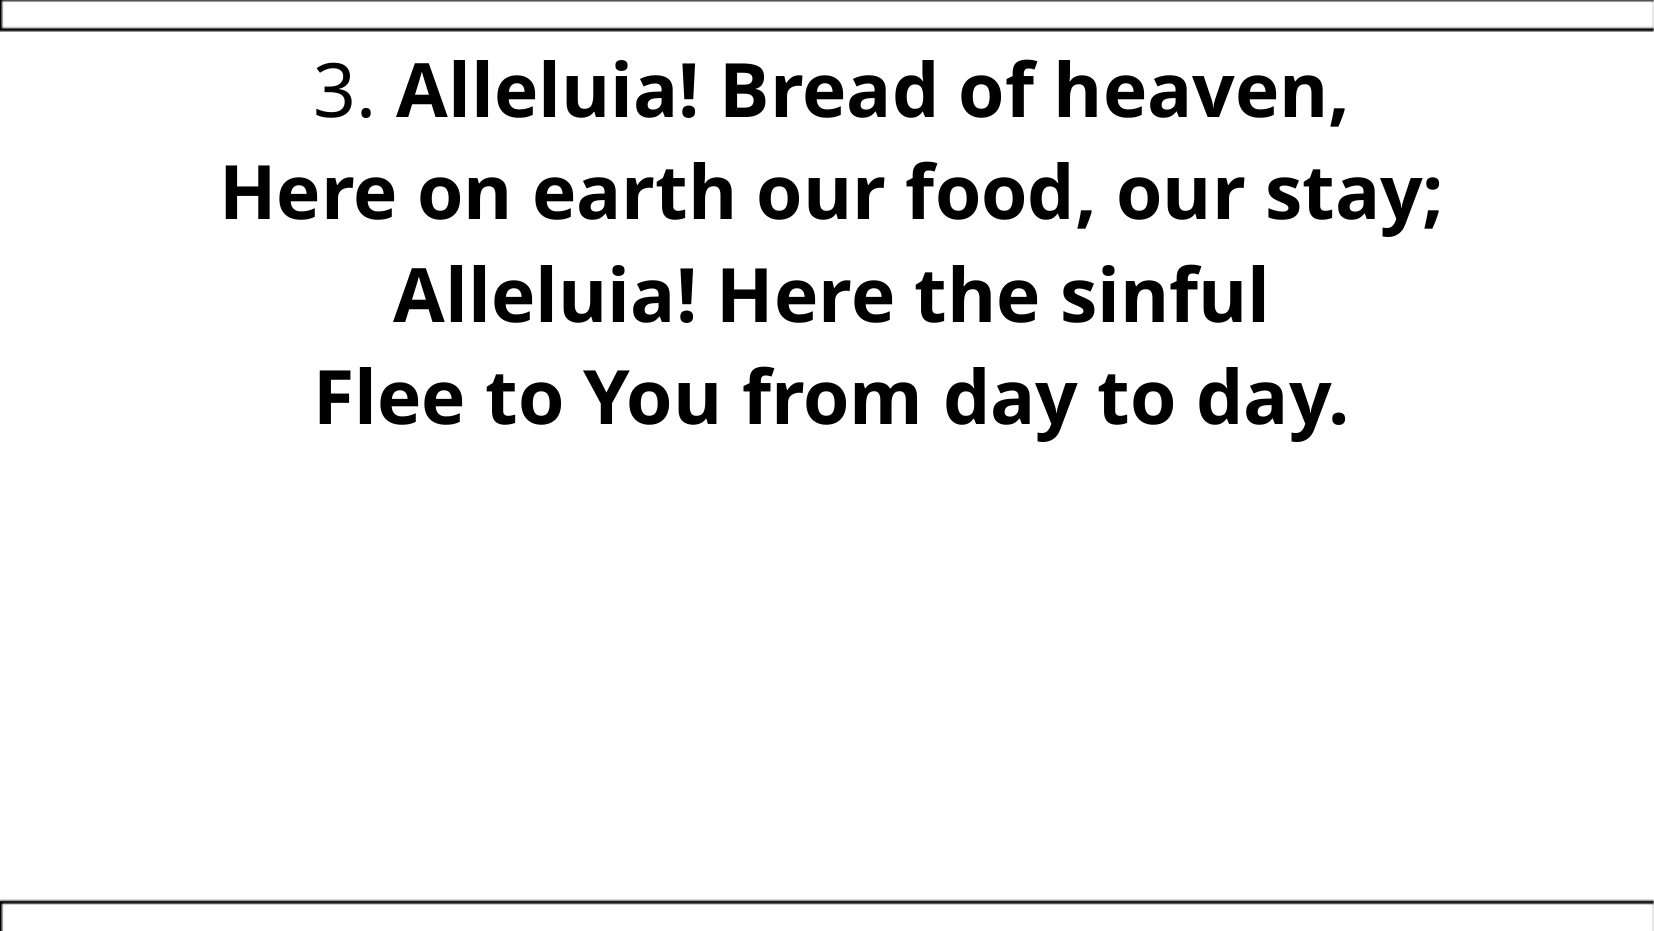

3. Alleluia! Bread of heaven,
Here on earth our food, our stay;
Alleluia! Here the sinful
Flee to You from day to day.